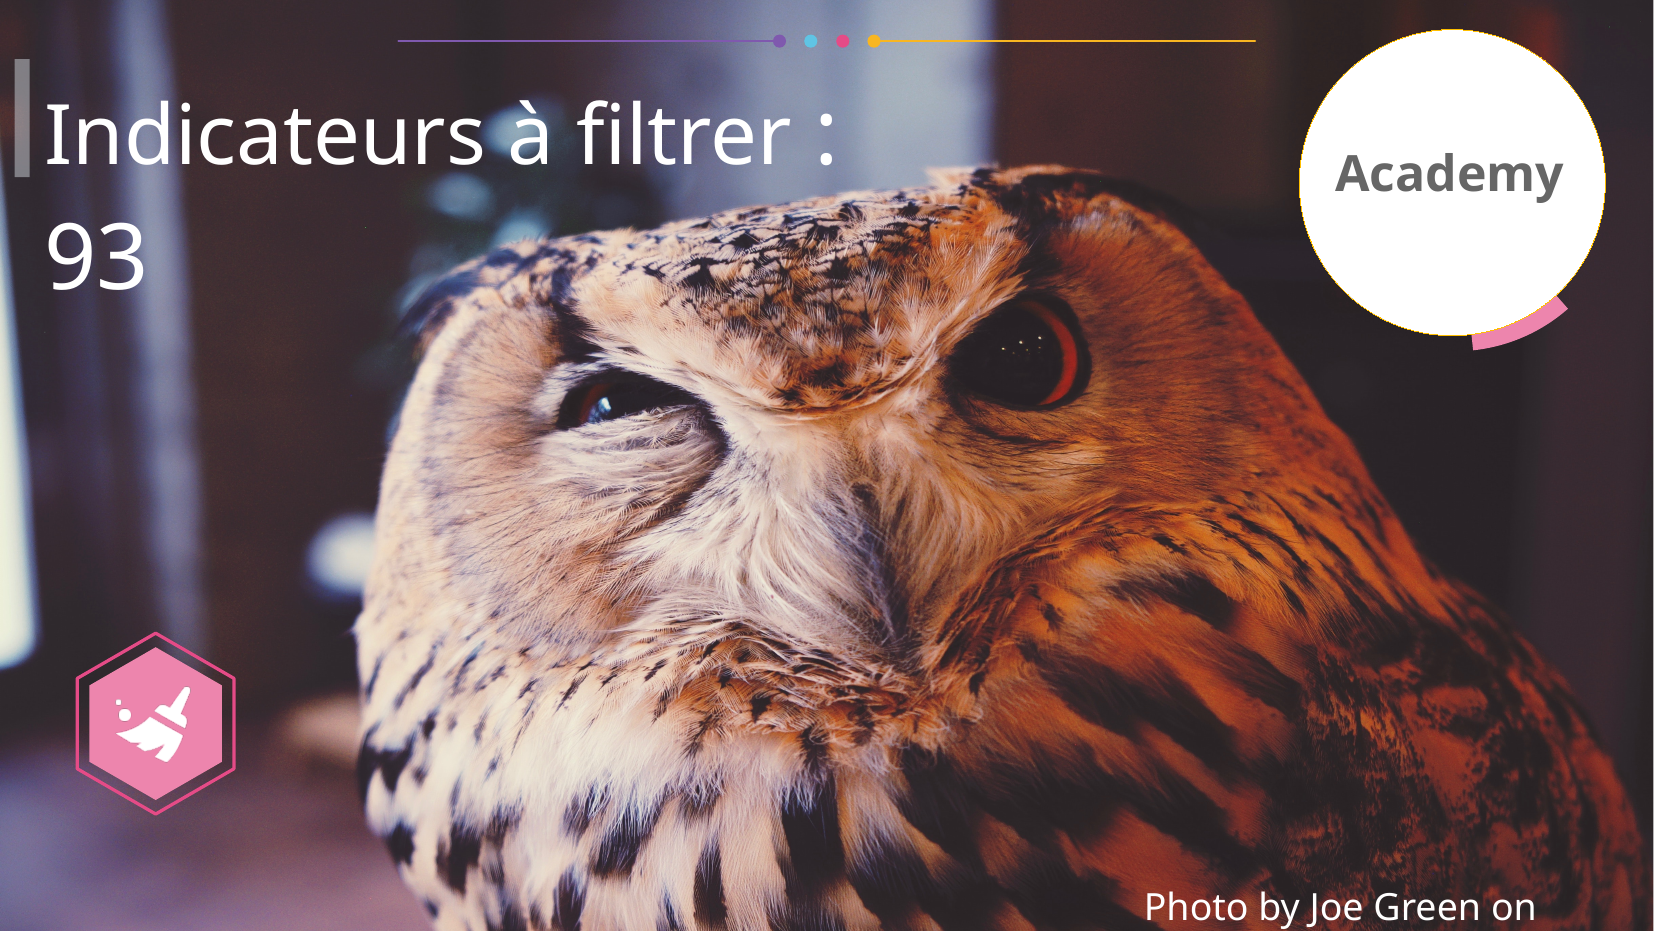

Indicateurs à filtrer : 93
Academy
Photo by Joe Green on Unsplash